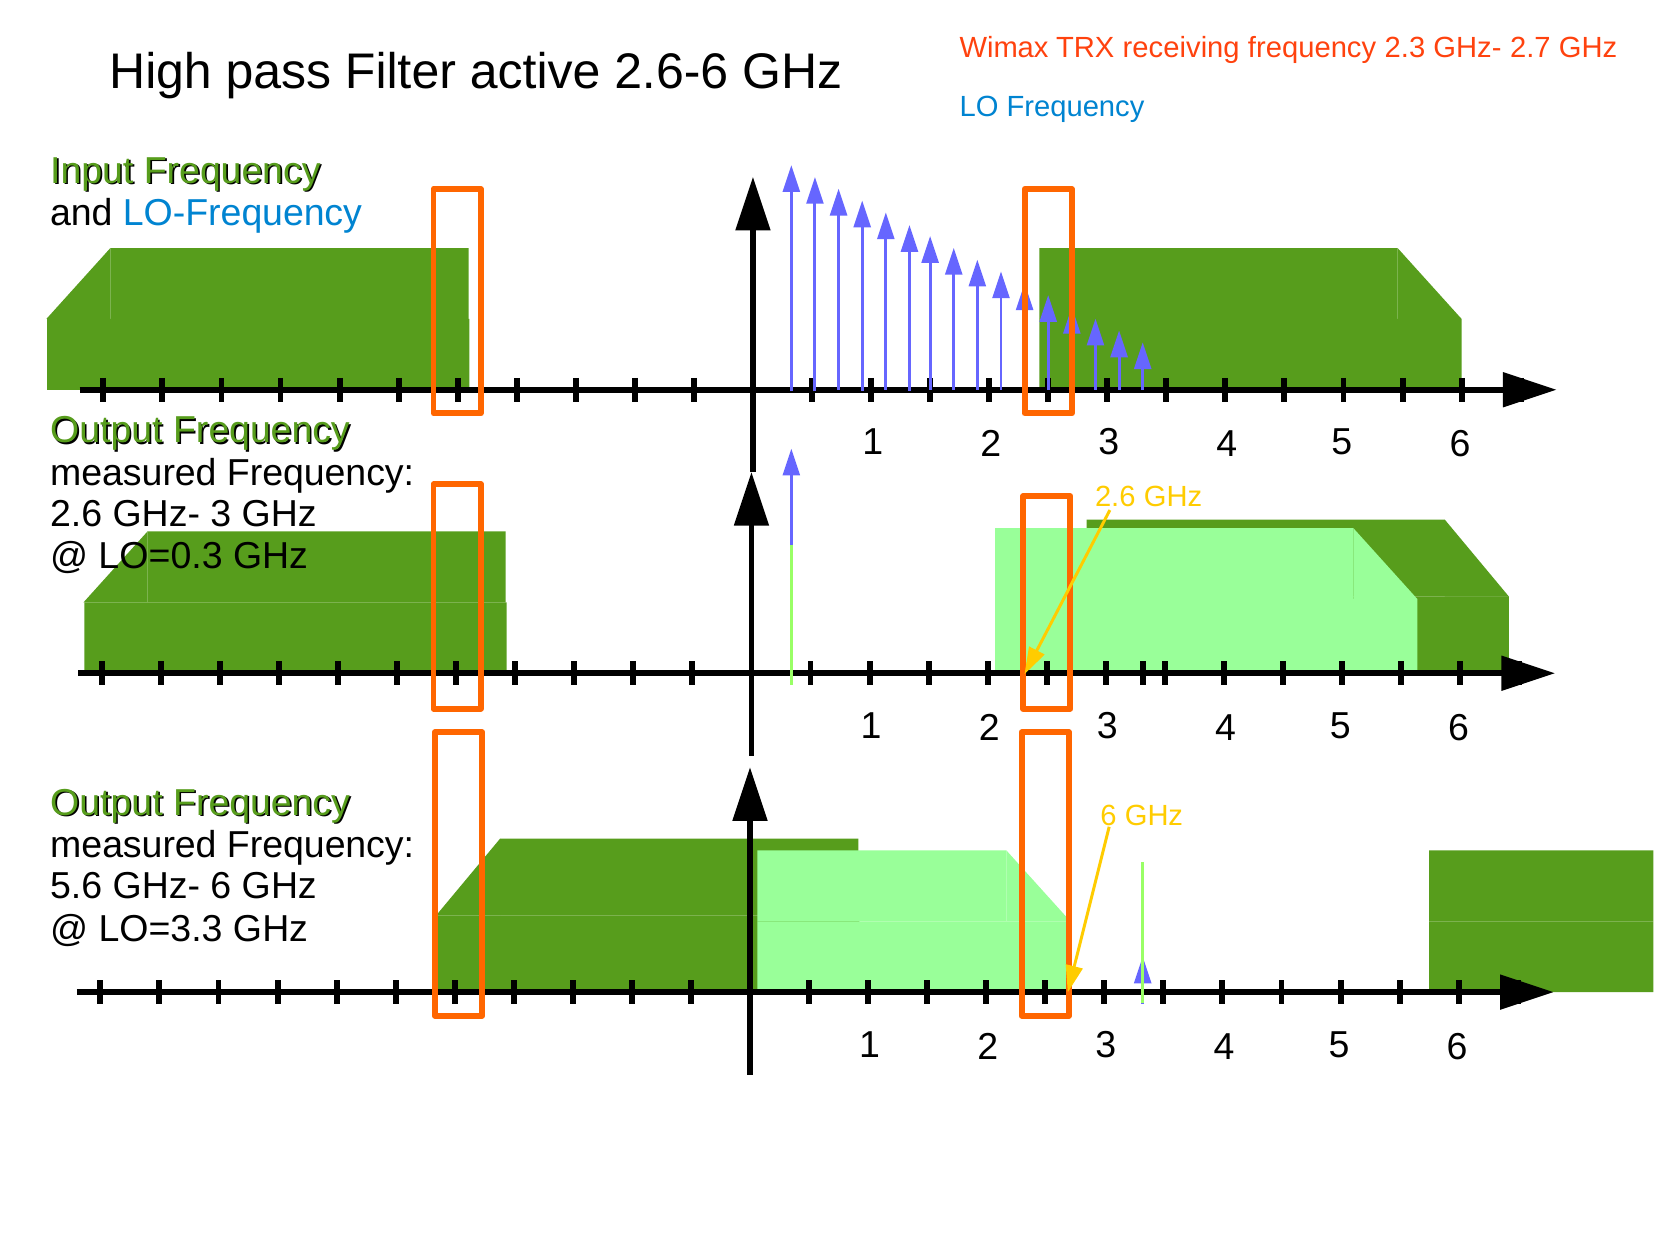

Wimax TRX receiving frequency 2.3 GHz- 2.7 GHz
High pass Filter active 2.6-6 GHz
LO Frequency
Input Frequency
and LO-Frequency
Output Frequency
measured Frequency:
2.6 GHz- 3 GHz
@ LO=0.3 GHz
1
3
5
2
4
6
2.6 GHz
1
3
5
2
4
6
Output Frequency
measured Frequency:
5.6 GHz- 6 GHz
@ LO=3.3 GHz
6 GHz
1
3
5
2
4
6